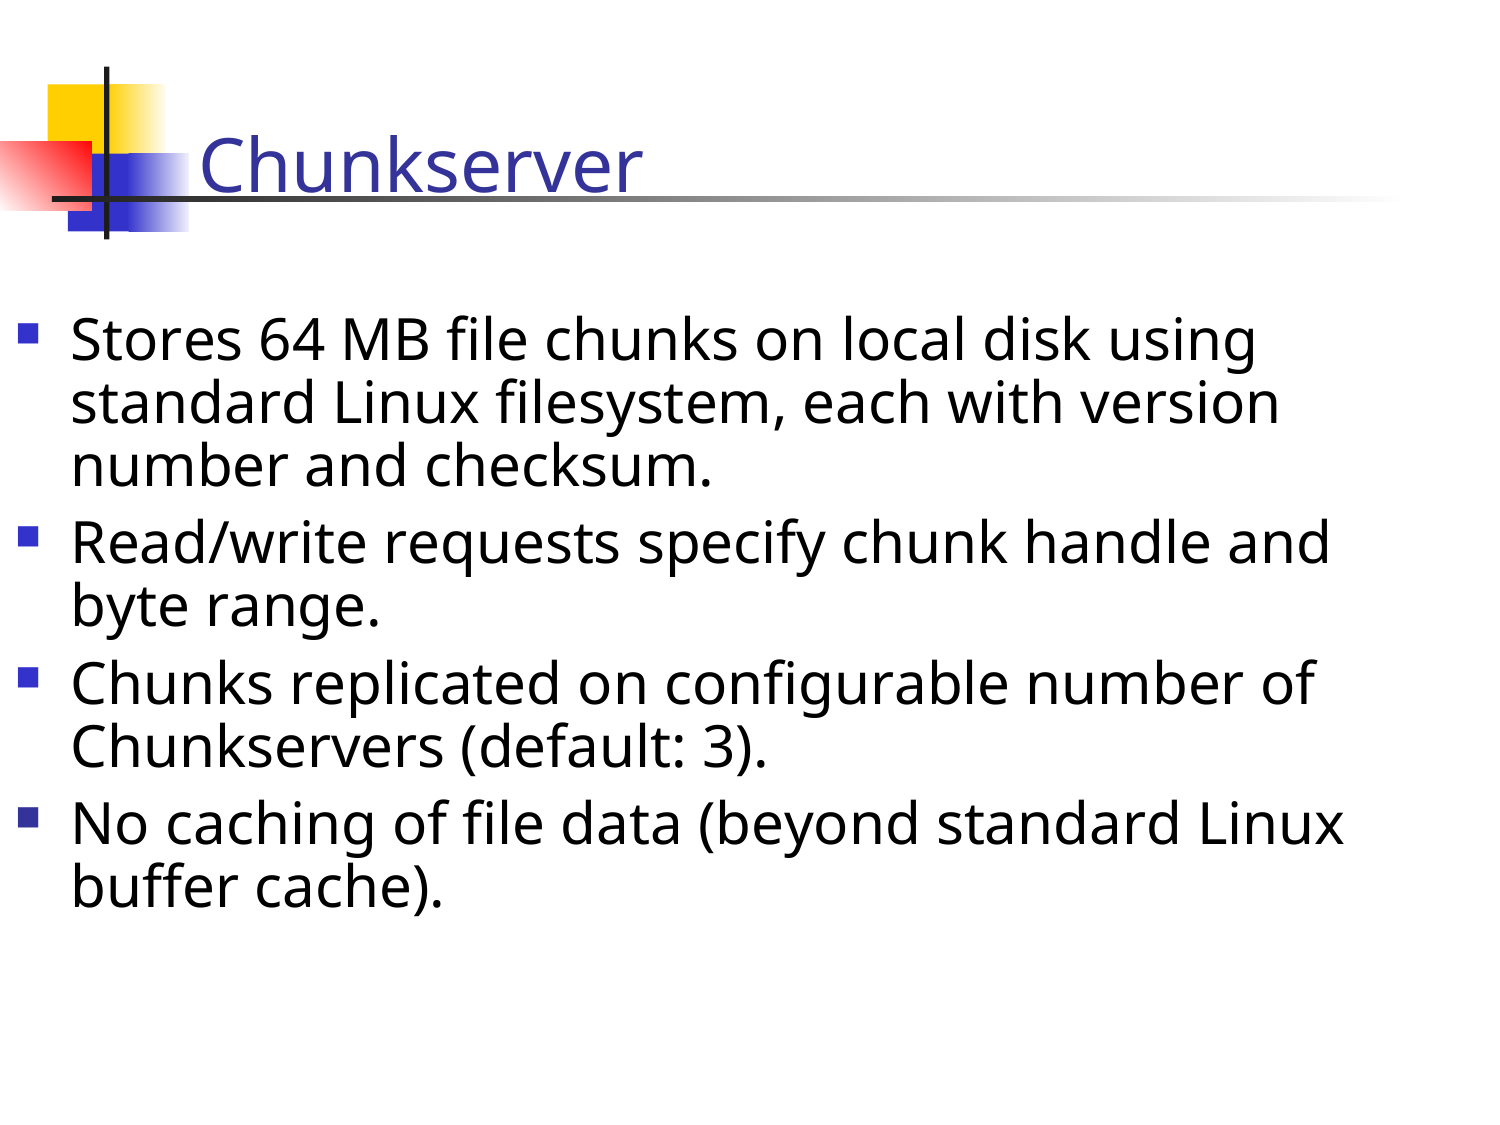

Chunkserver
Stores 64 MB file chunks on local disk using standard Linux filesystem, each with version number and checksum.
Read/write requests specify chunk handle and byte range.
Chunks replicated on configurable number of Chunkservers (default: 3).
No caching of file data (beyond standard Linux buffer cache).